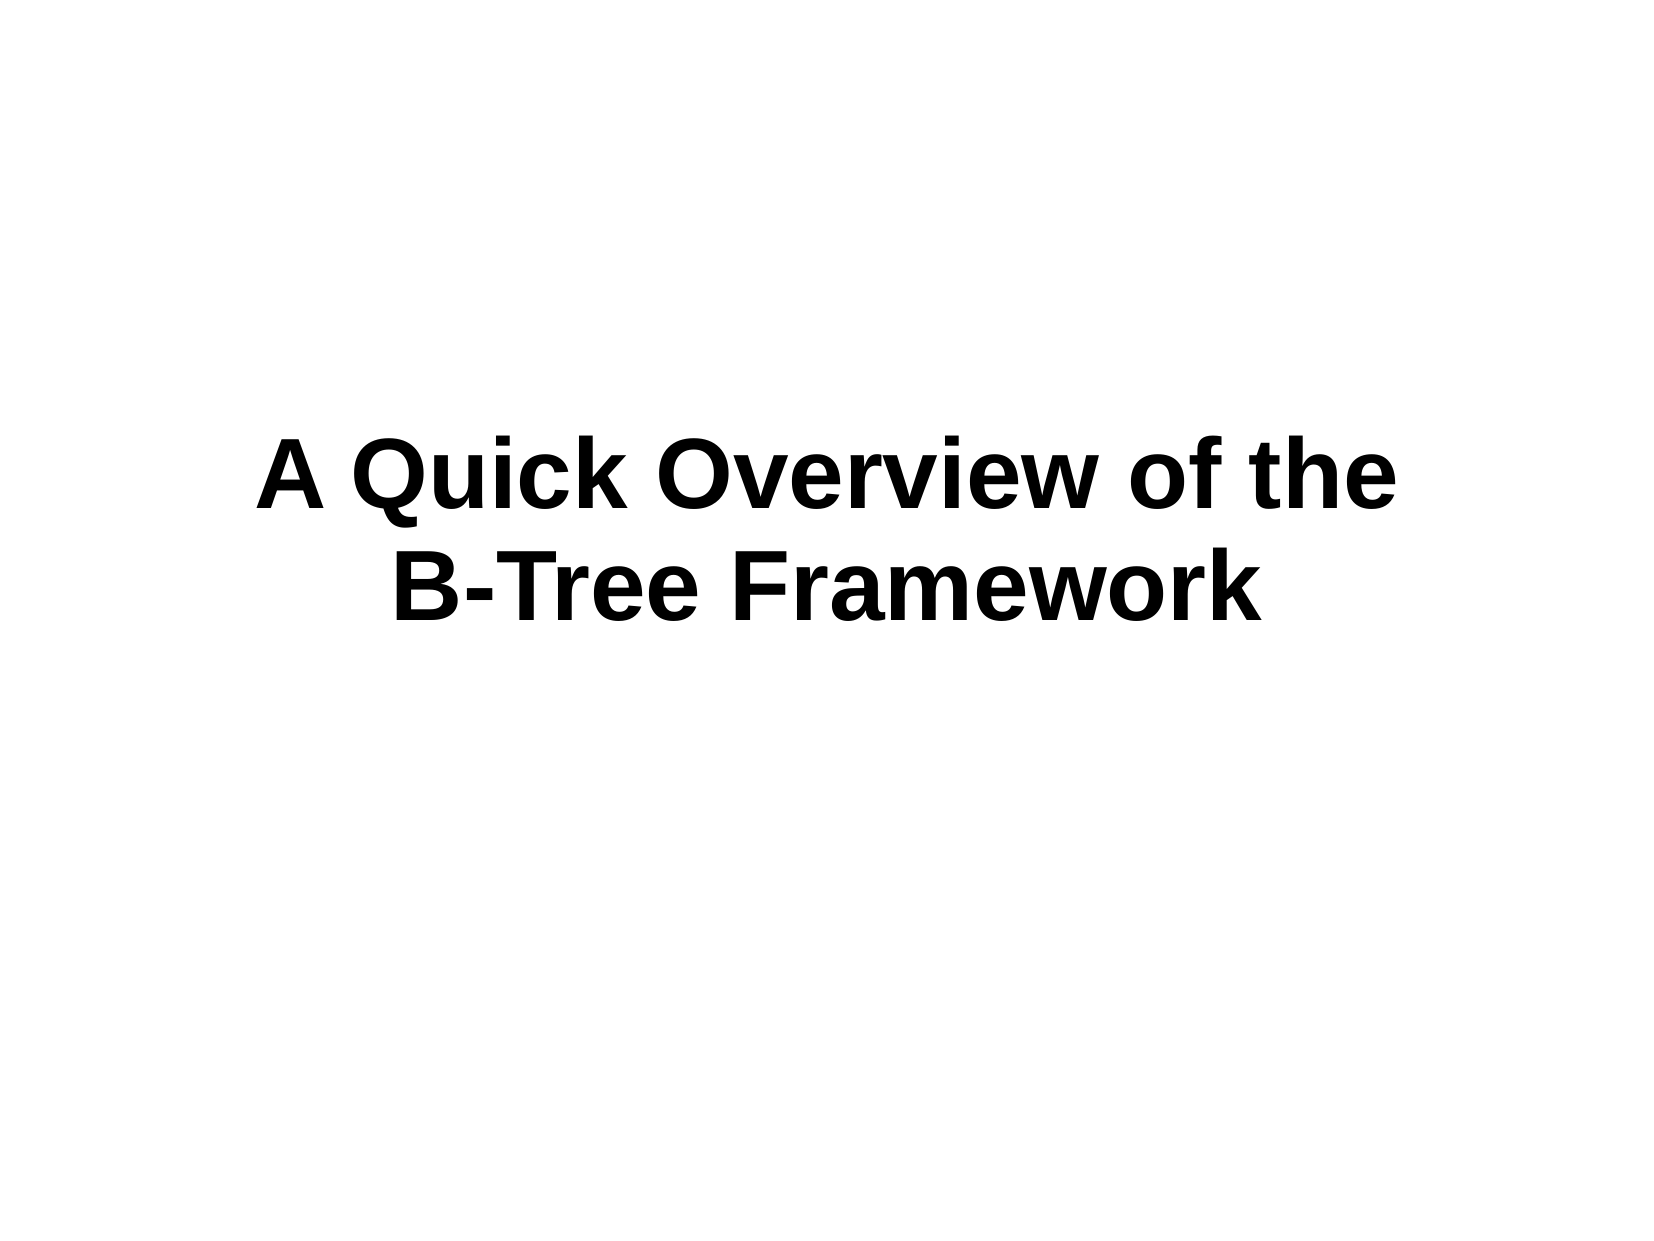

# A Quick Overview of the
B-Tree Framework